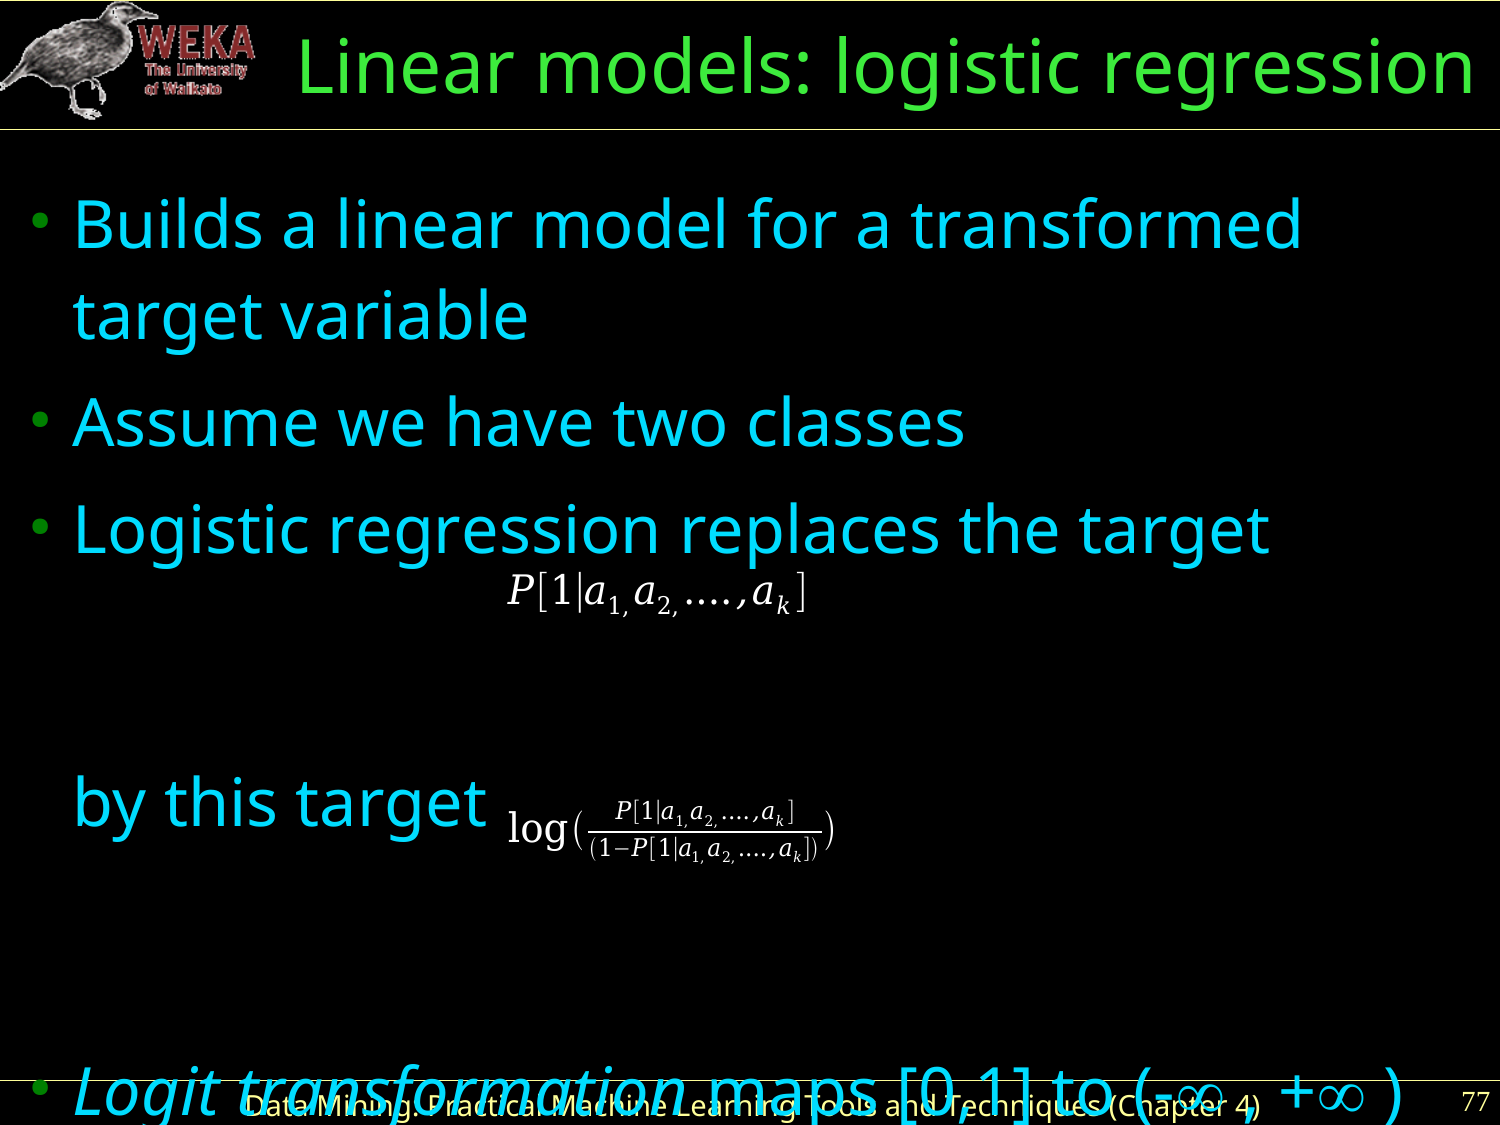

# Linear models: logistic regression
Builds a linear model for a transformed target variable
Assume we have two classes
Logistic regression replaces the target
by this target
Logit transformation maps [0,1] to (-¥ , +¥ )
Data Mining: Practical Machine Learning Tools and Techniques (Chapter 4)
77